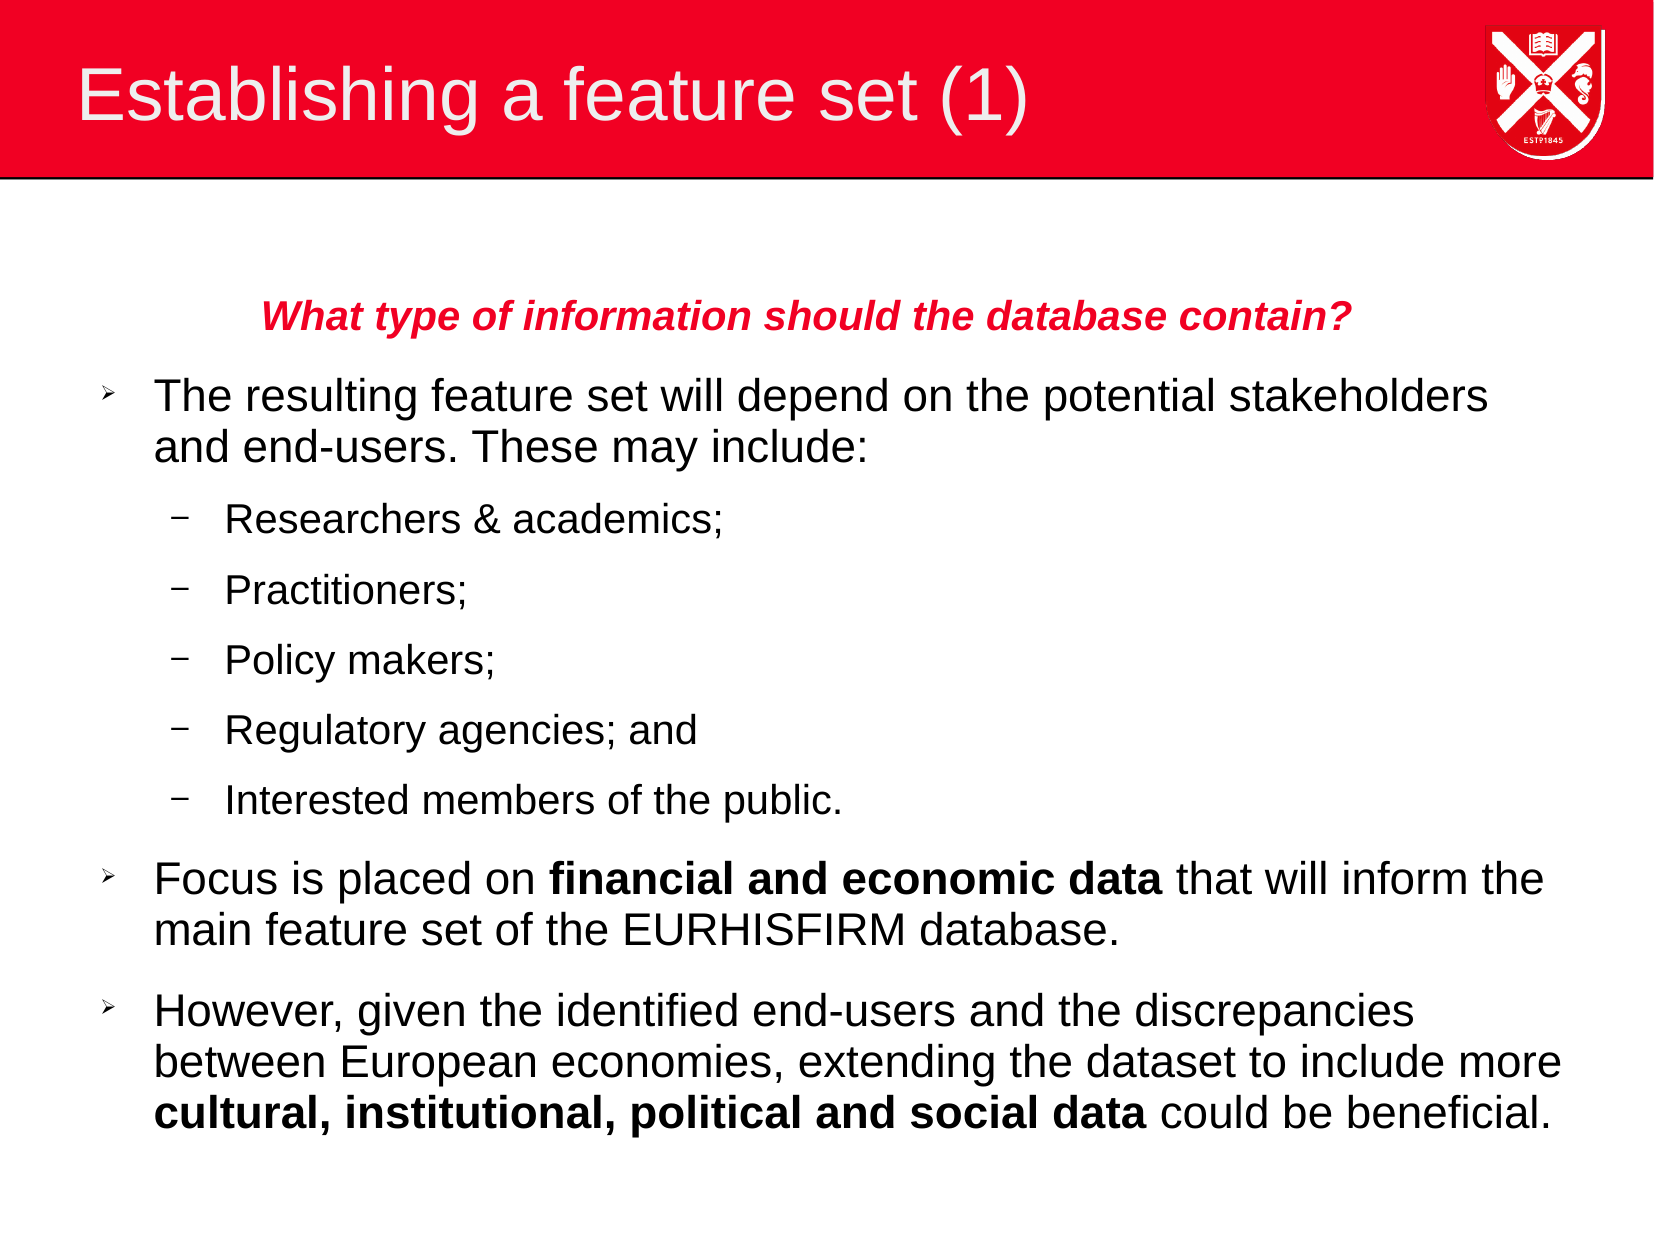

# Establishing a feature set (1)
 What type of information should the database contain?
The resulting feature set will depend on the potential stakeholders and end-users. These may include:
Researchers & academics;
Practitioners;
Policy makers;
Regulatory agencies; and
Interested members of the public.
Focus is placed on financial and economic data that will inform the main feature set of the EURHISFIRM database.
However, given the identified end-users and the discrepancies between European economies, extending the dataset to include more cultural, institutional, political and social data could be beneficial.